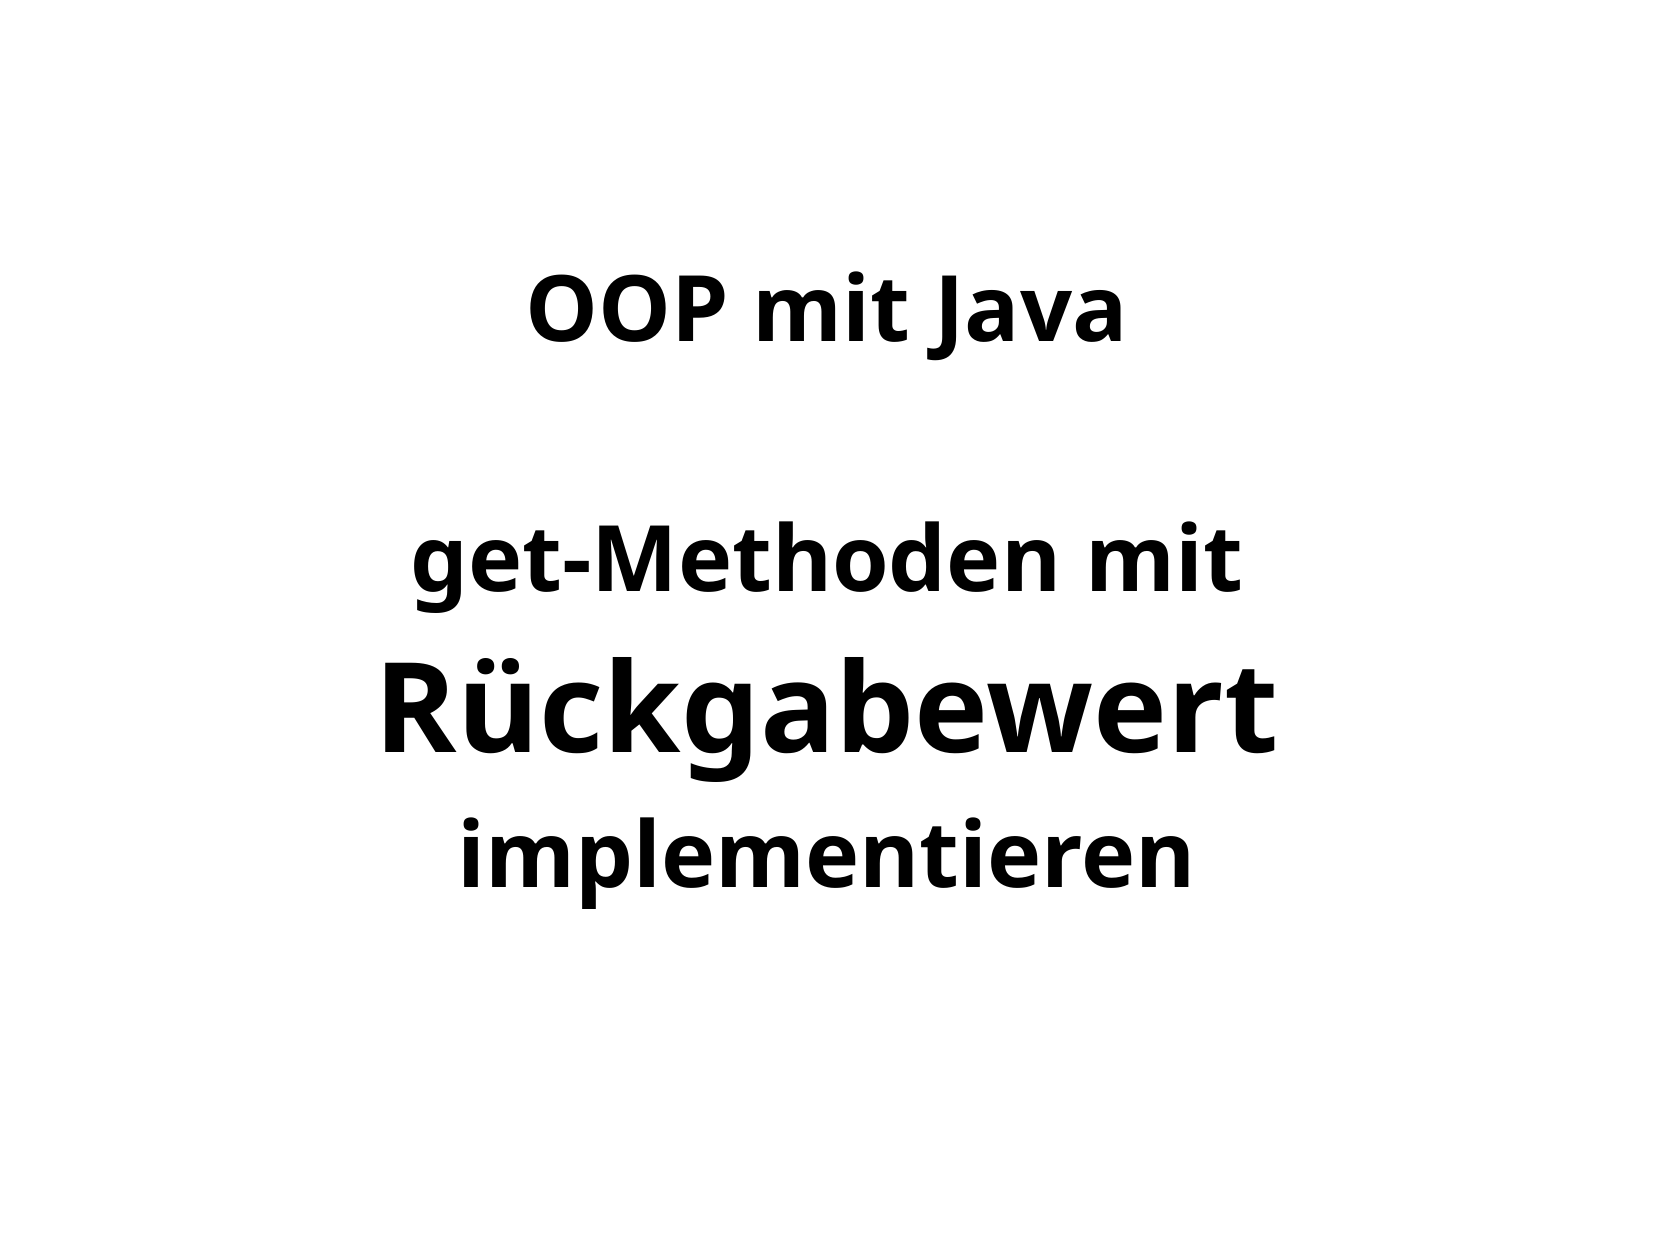

# OOP mit Java
get-Methoden mit
Rückgabewert
implementieren